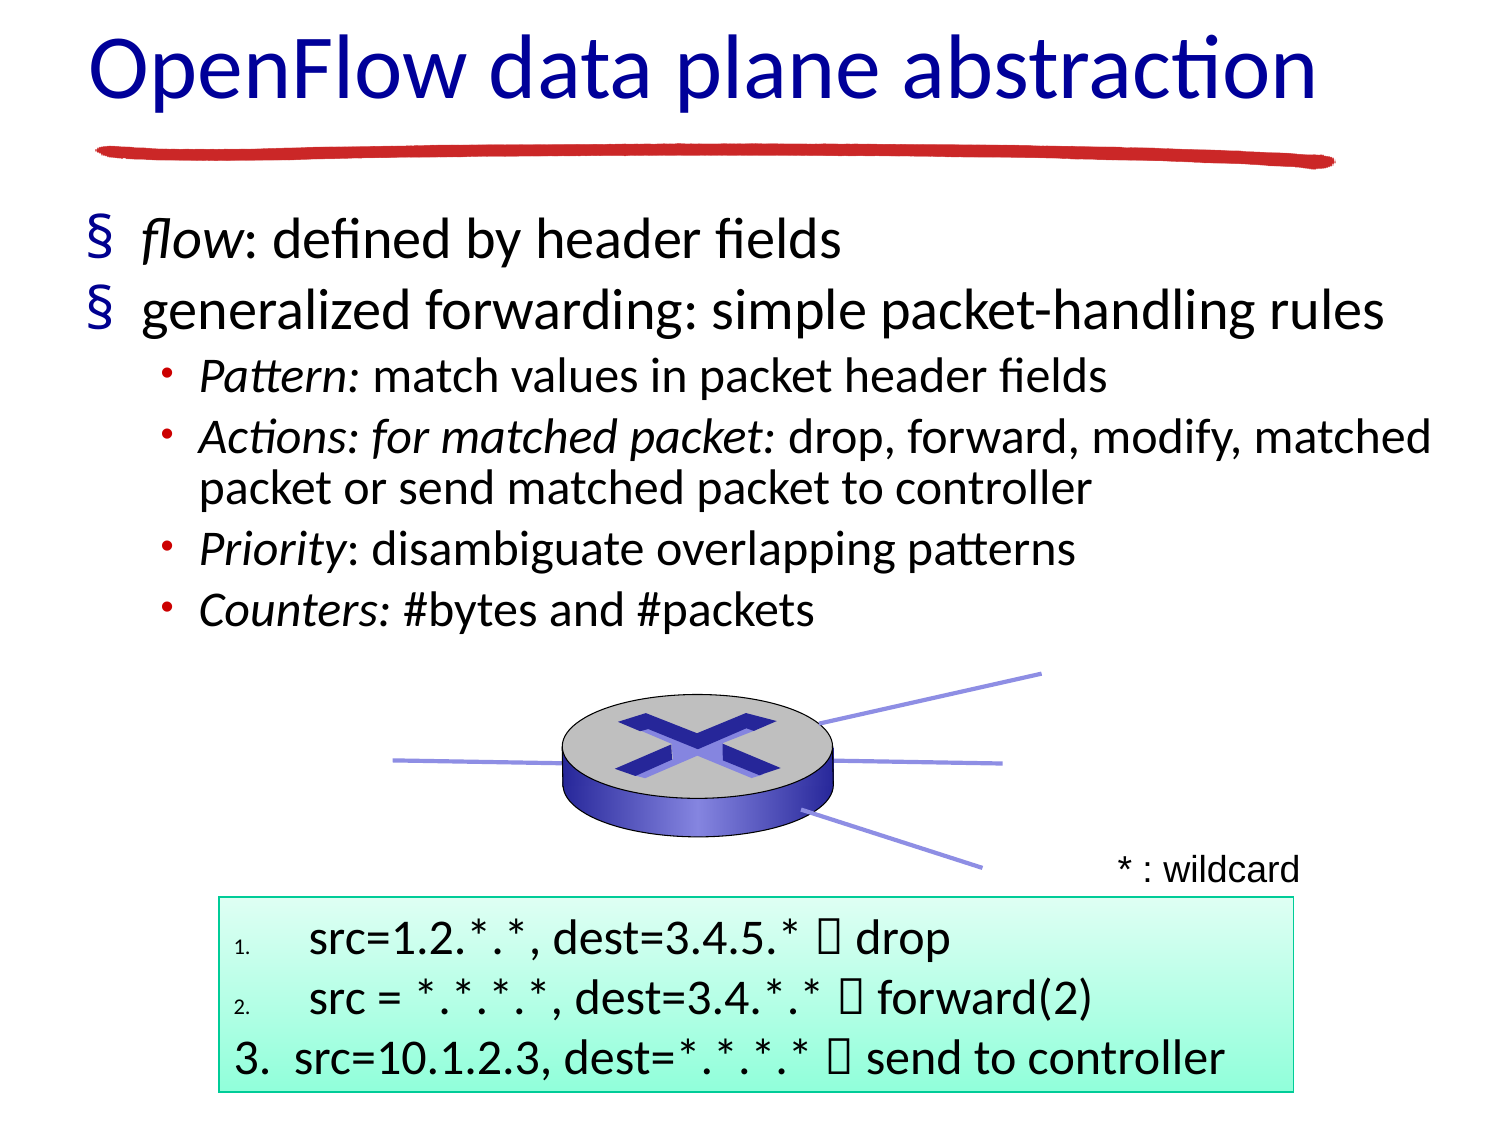

# OpenFlow data plane abstraction
flow: defined by header fields
generalized forwarding: simple packet-handling rules
Pattern: match values in packet header fields
Actions: for matched packet: drop, forward, modify, matched packet or send matched packet to controller
Priority: disambiguate overlapping patterns
Counters: #bytes and #packets
* : wildcard
src=1.2.*.*, dest=3.4.5.*  drop
src = *.*.*.*, dest=3.4.*.*  forward(2)
3. src=10.1.2.3, dest=*.*.*.*  send to controller